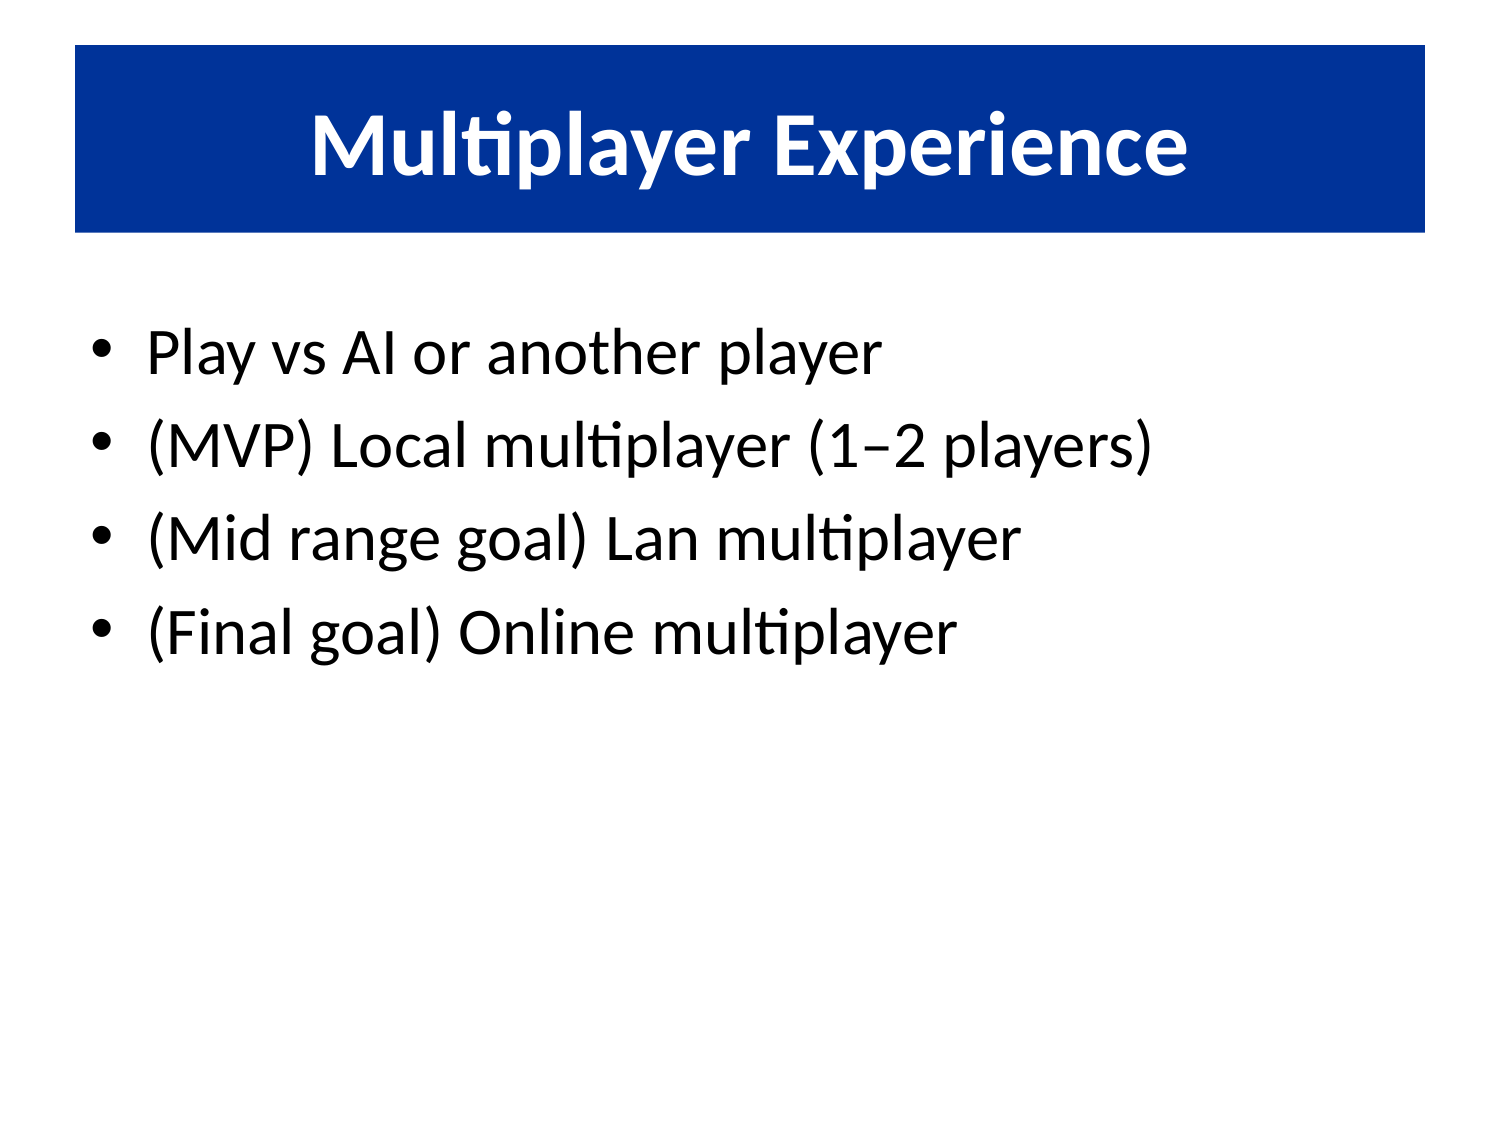

# Multiplayer Experience
Play vs AI or another player
(MVP) Local multiplayer (1–2 players)
(Mid range goal) Lan multiplayer
(Final goal) Online multiplayer